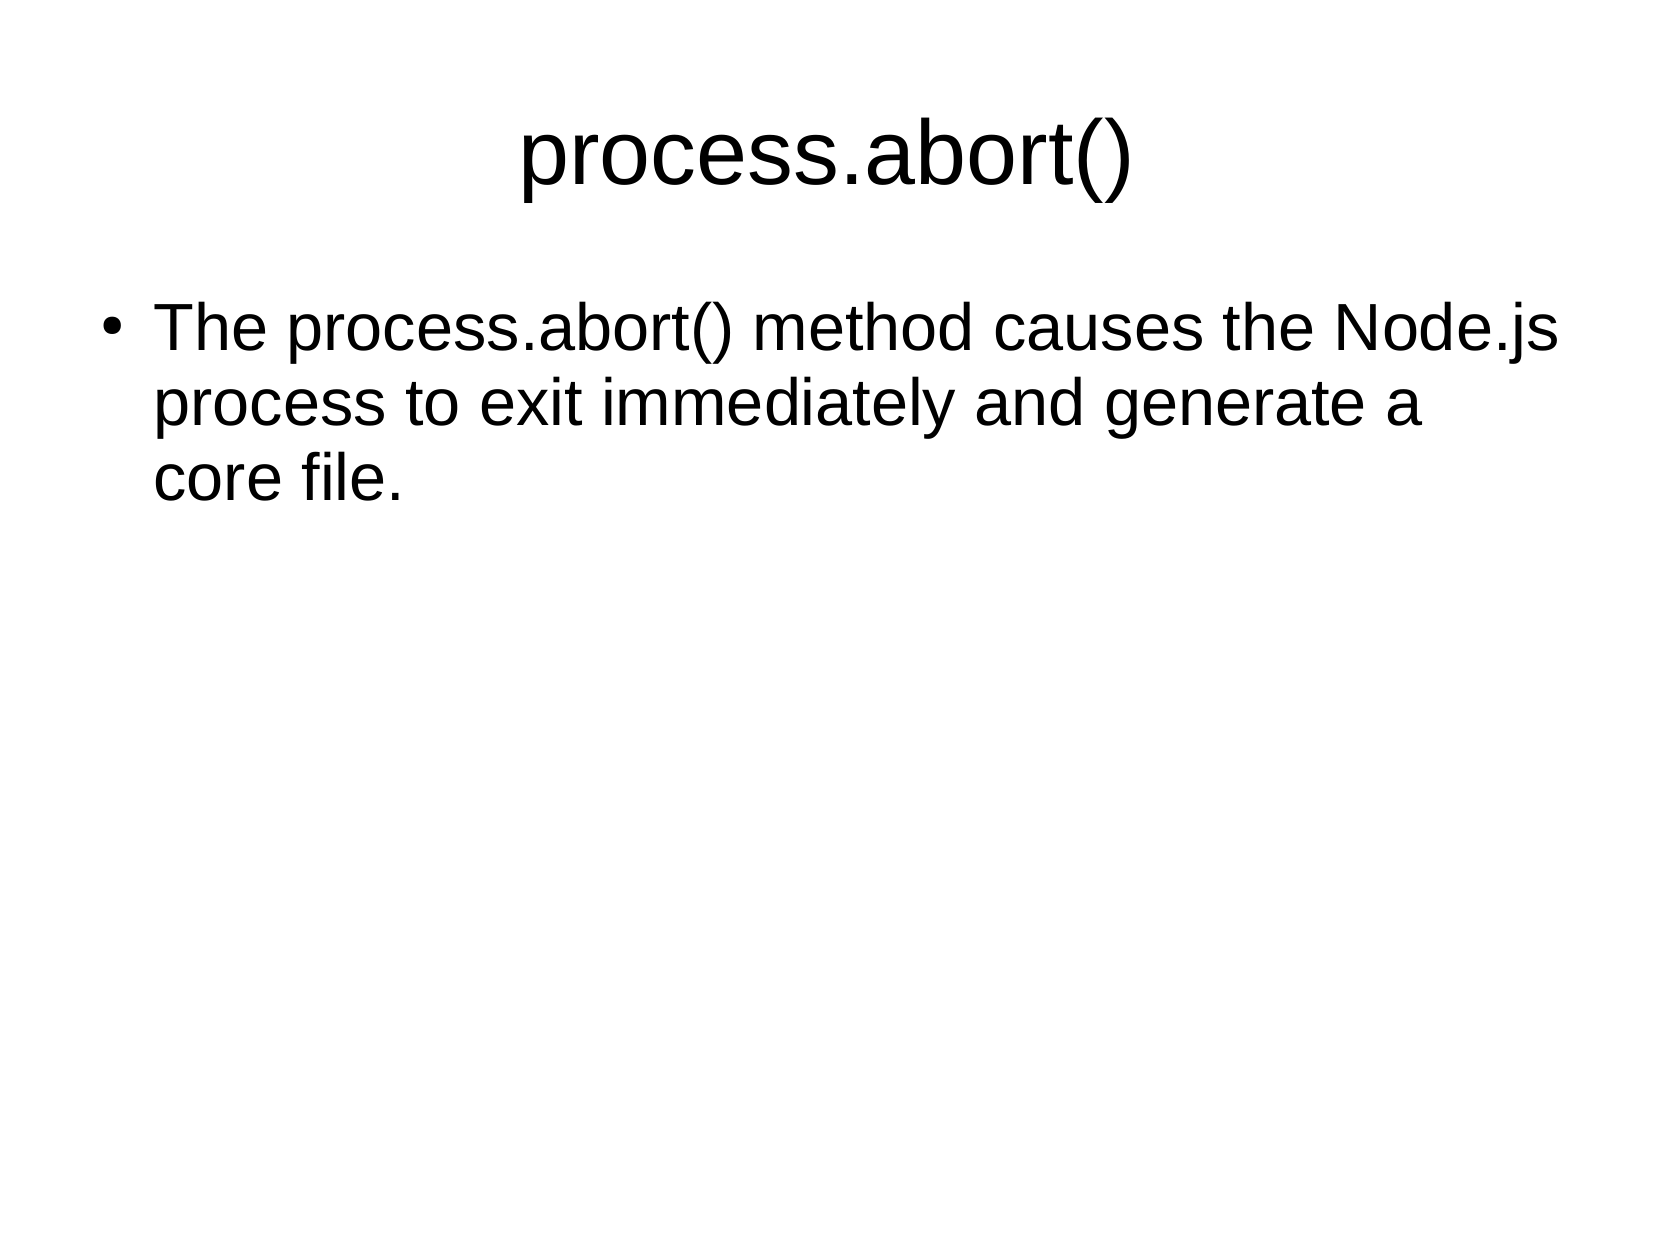

# process.abort()
The process.abort() method causes the Node.js process to exit immediately and generate a core file.